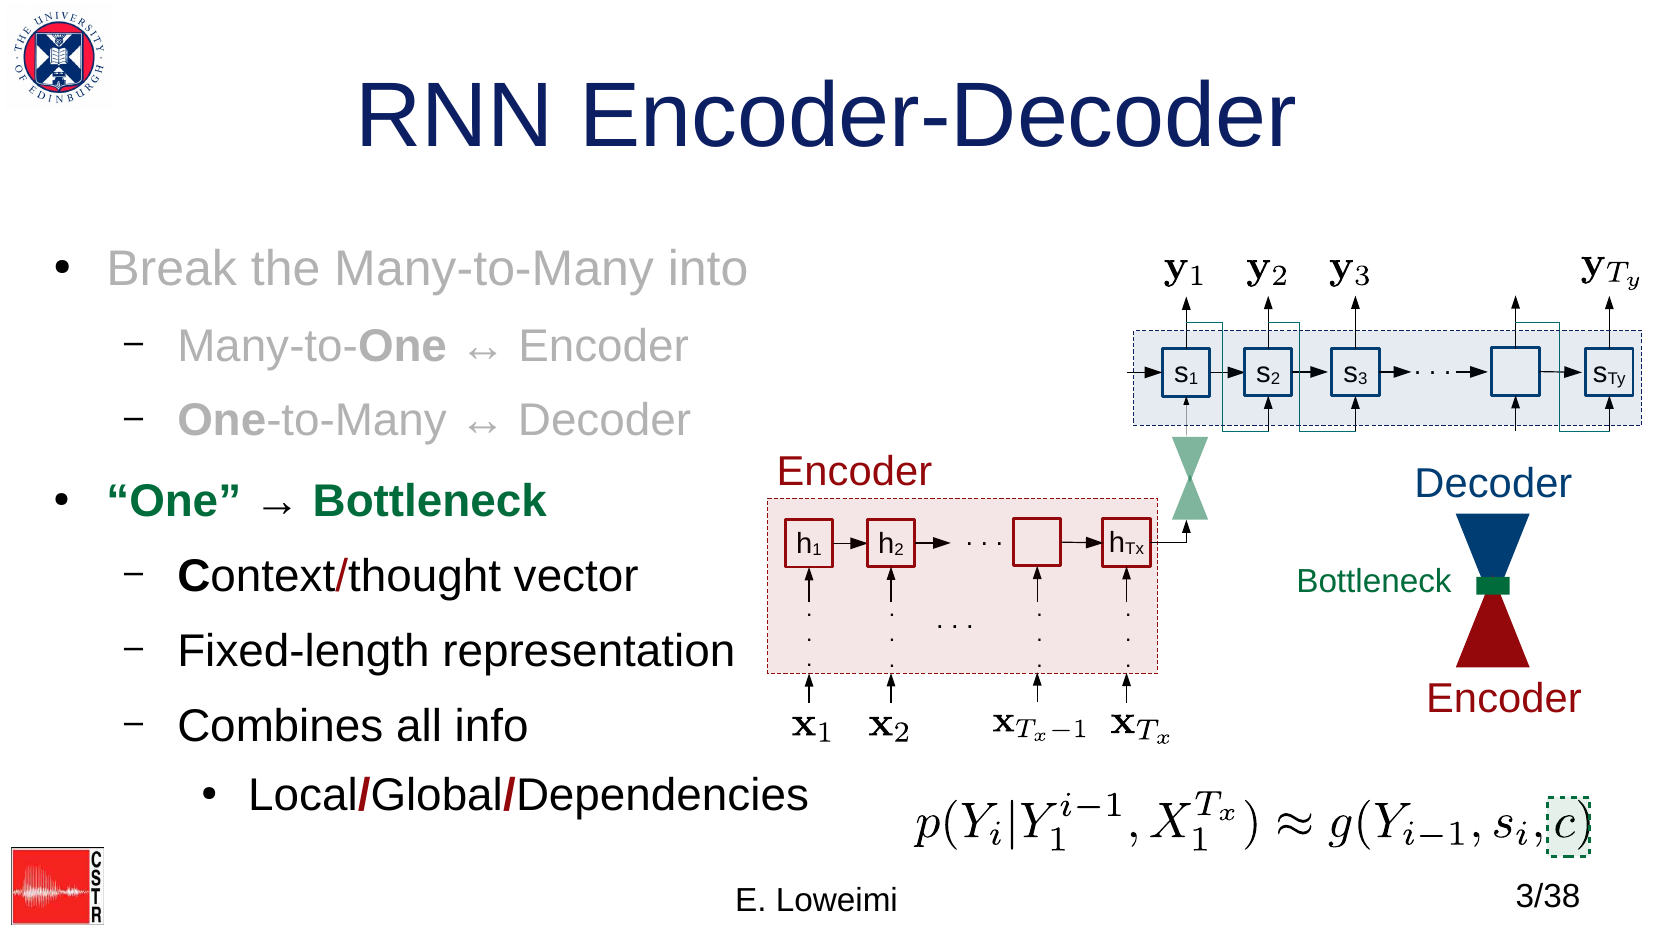

# RNN Encoder-Decoder
Break the Many-to-Many into
Many-to-One ↔ Encoder
One-to-Many ↔ Decoder
“One” → Bottleneck
Context/thought vector
Fixed-length representation
Combines all info
Local/Global/Dependencies
. . .
s3
sTy
s2
s1
Encoder
Decoder
. . .
hTx
h2
h1
Bottleneck
.
.
.
.
.
.
.
.
.
.
.
.
. . .
Encoder
 3/38
E. Loweimi